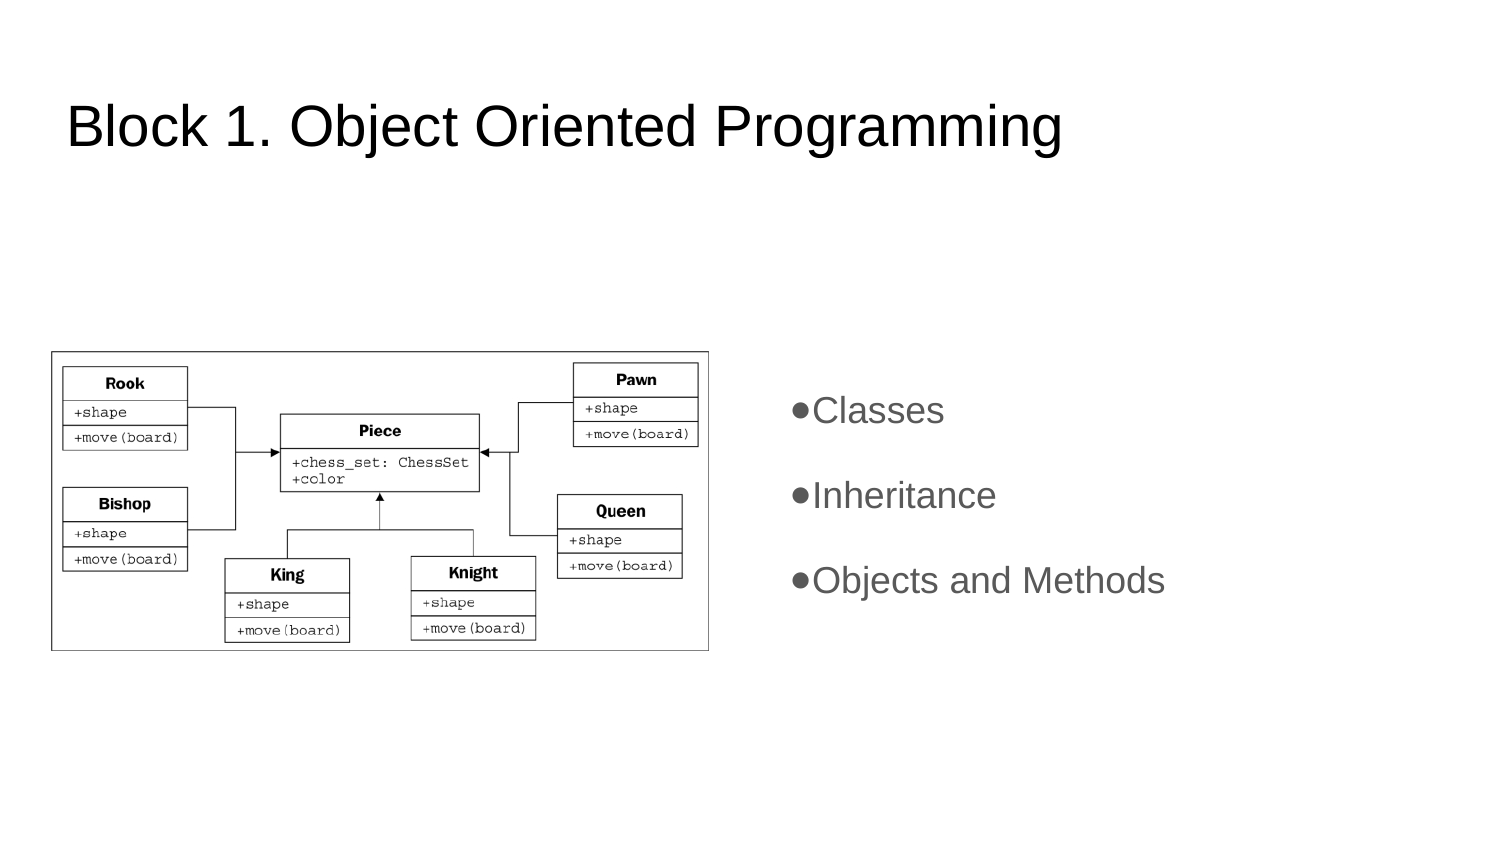

# Block 1. Object Oriented Programming
Classes
Inheritance
Objects and Methods